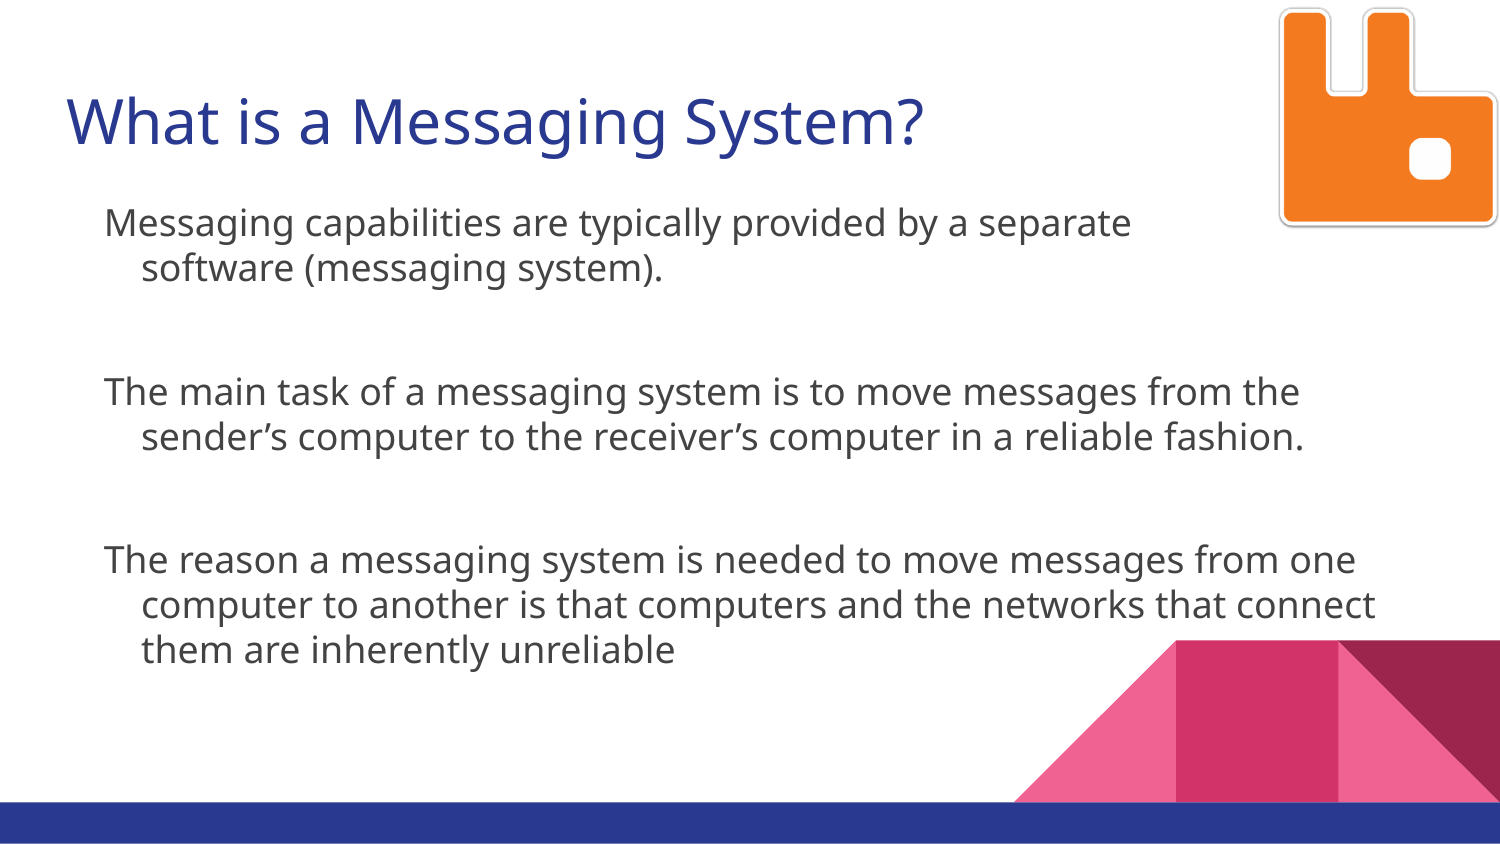

# What is a Messaging System?
Messaging capabilities are typically provided by a separate
software (messaging system).
The main task of a messaging system is to move messages from the sender’s computer to the receiver’s computer in a reliable fashion.
The reason a messaging system is needed to move messages from one computer to another is that computers and the networks that connect them are inherently unreliable